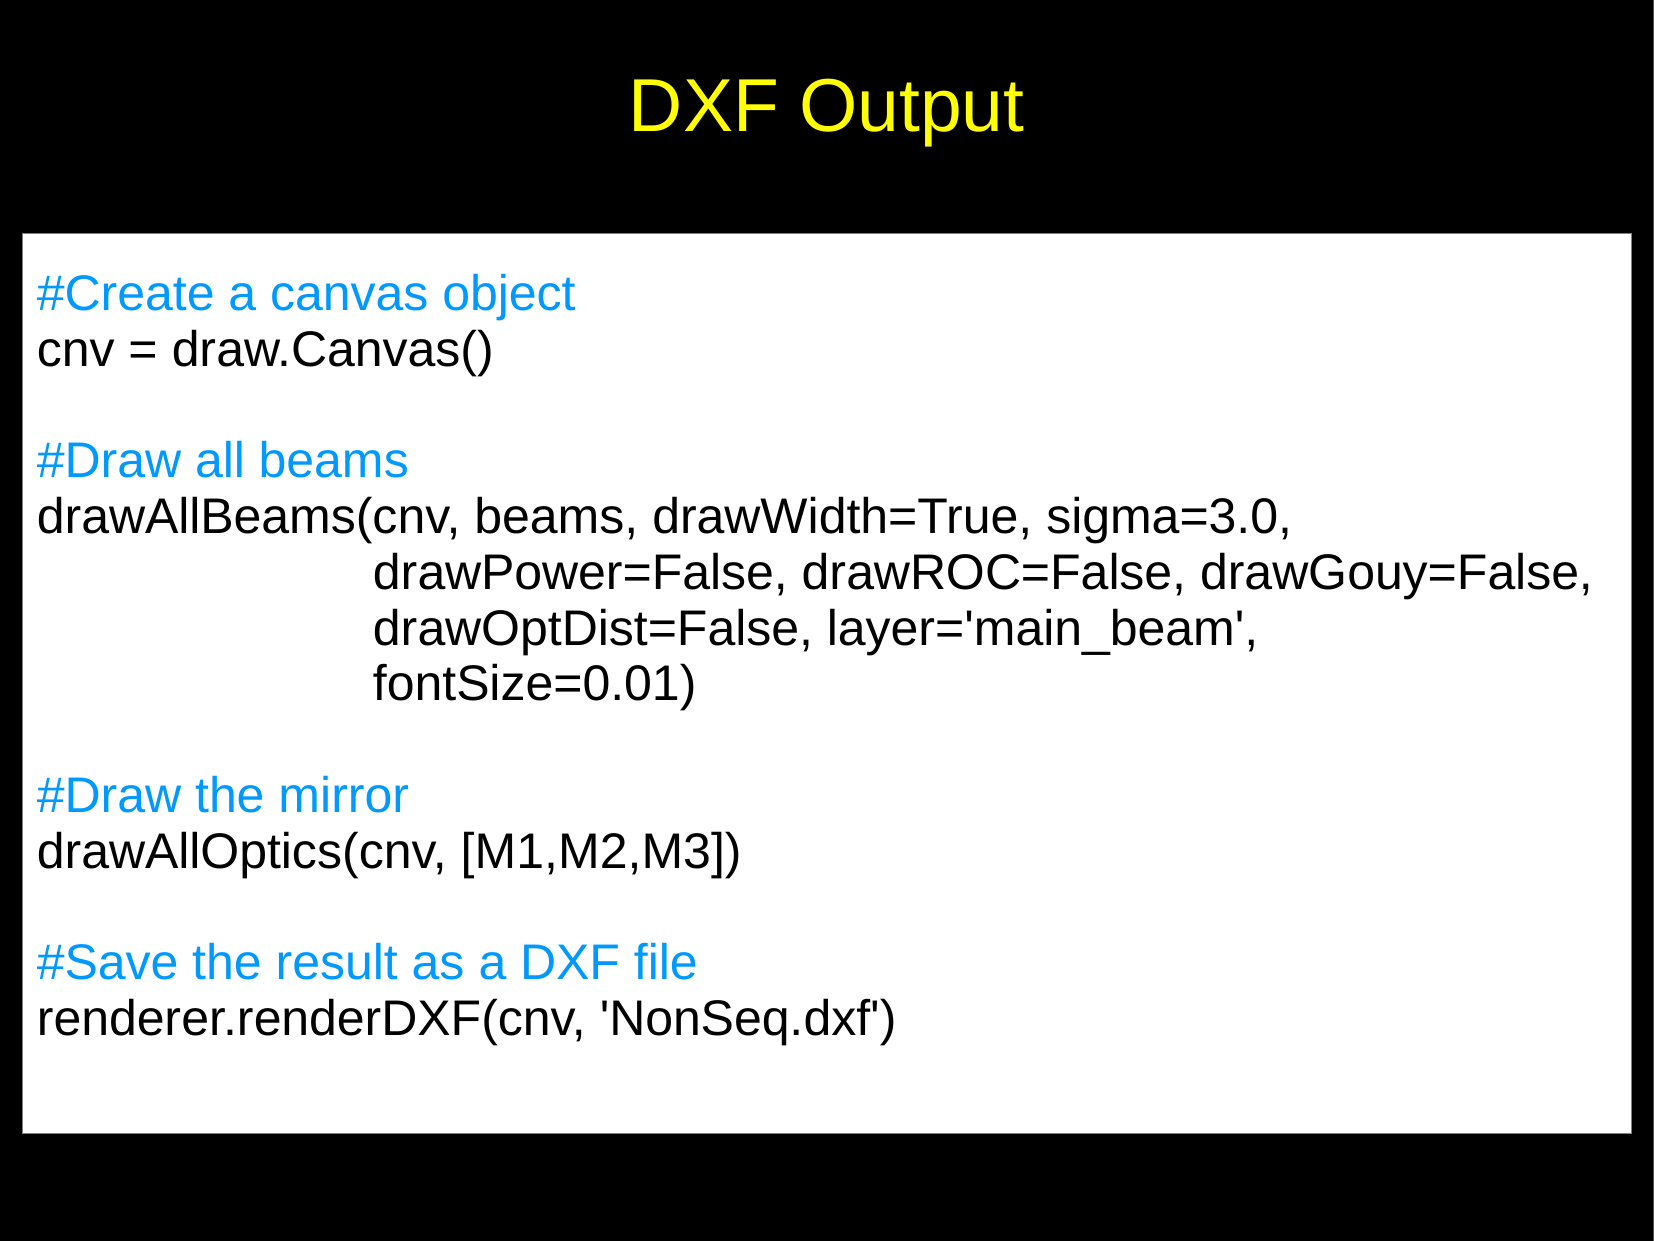

DXF Output
#Create a canvas object
cnv = draw.Canvas()
#Draw all beams
drawAllBeams(cnv, beams, drawWidth=True, sigma=3.0,
 drawPower=False, drawROC=False, drawGouy=False,
 drawOptDist=False, layer='main_beam',
 fontSize=0.01)
#Draw the mirror
drawAllOptics(cnv, [M1,M2,M3])
#Save the result as a DXF file
renderer.renderDXF(cnv, 'NonSeq.dxf')